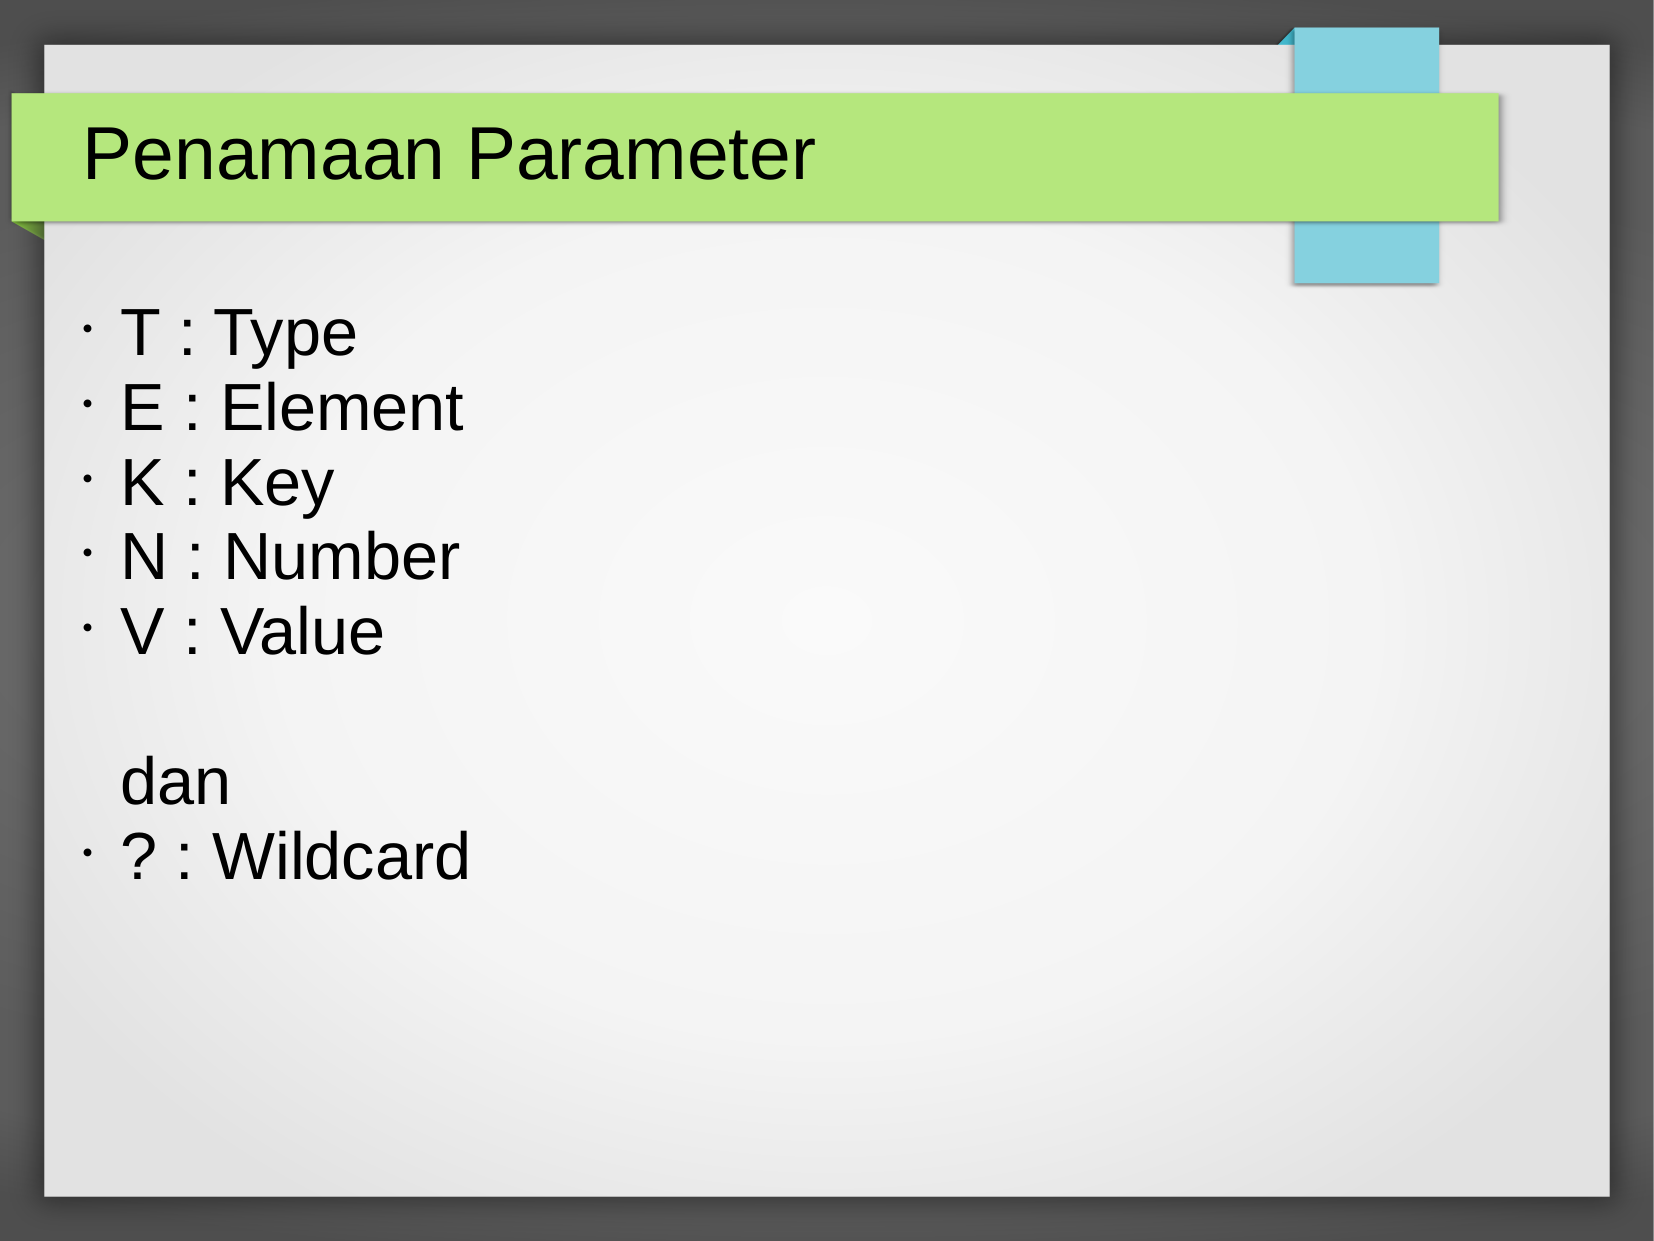

# Penamaan Parameter
T : Type
E : Element
K : Key
N : Number
V : Value
dan
? : Wildcard